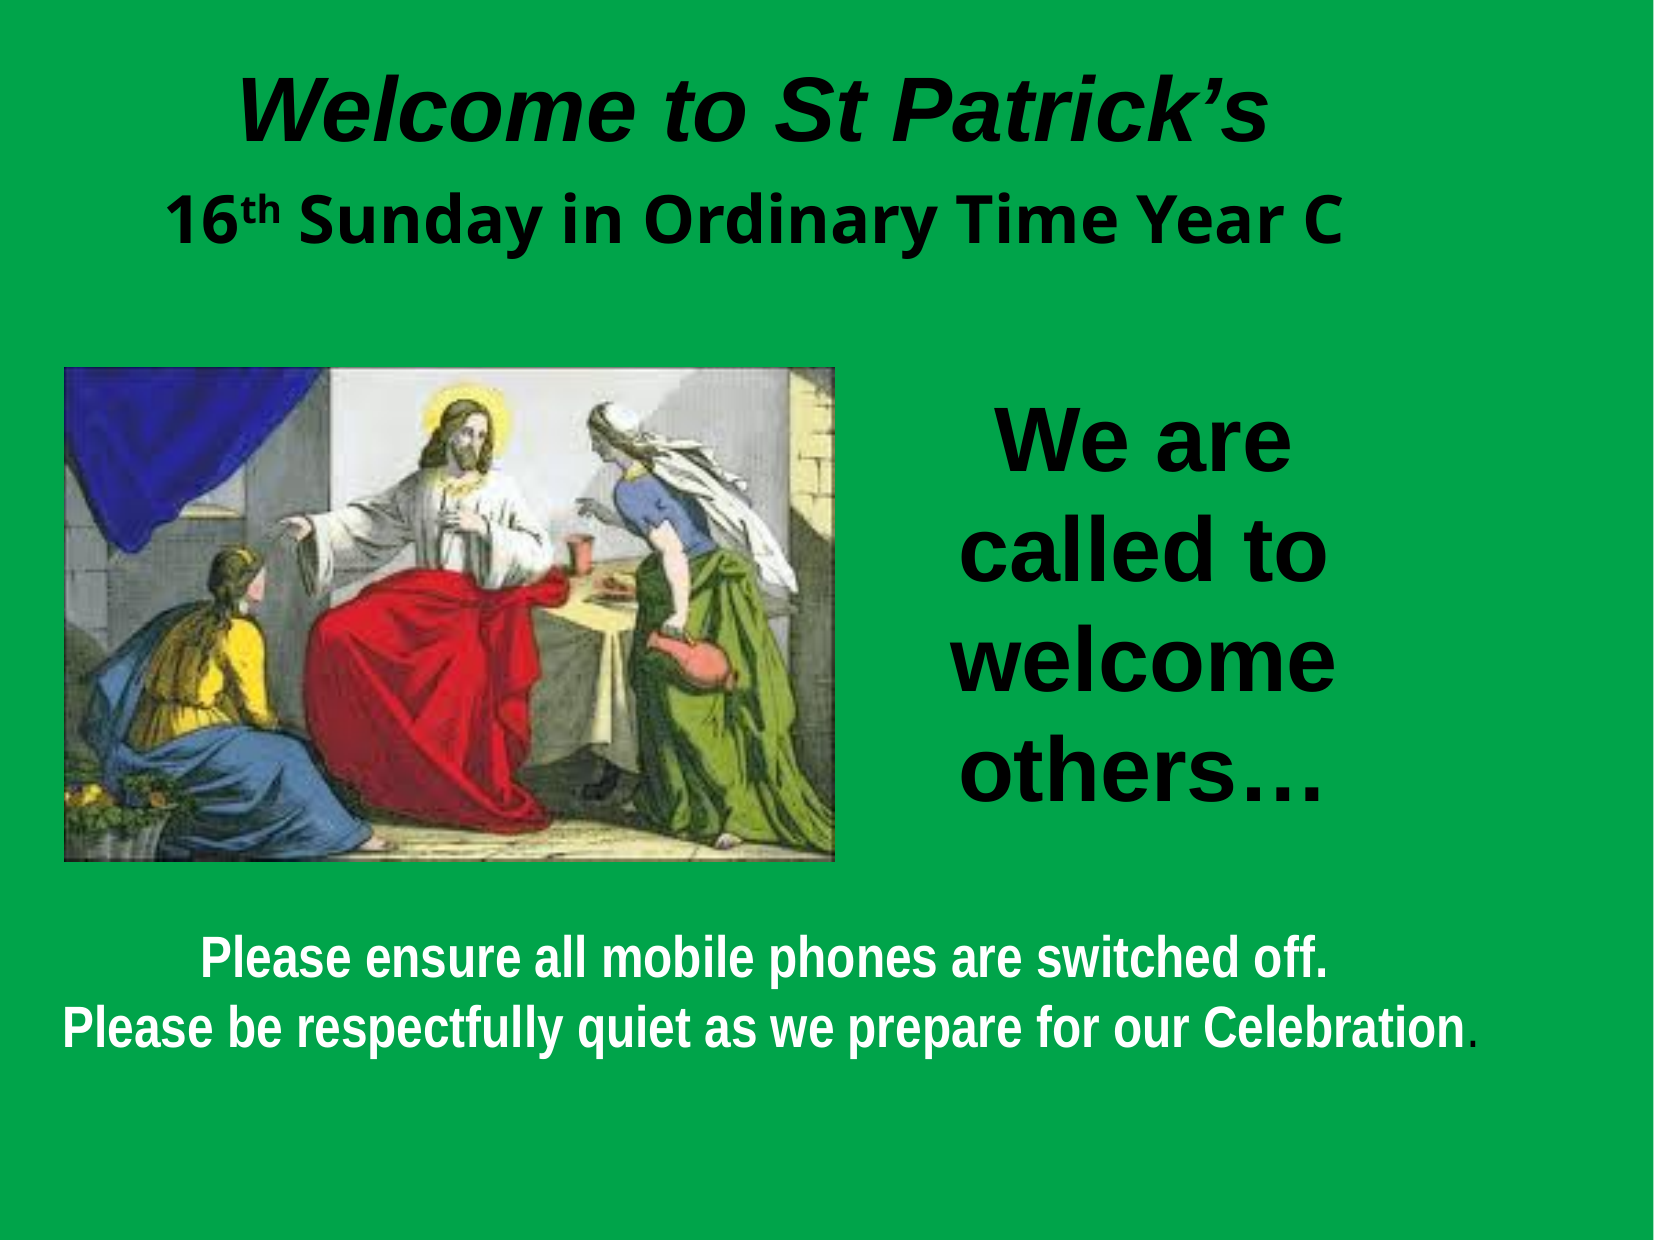

Welcome to St Patrick’s
16th Sunday in Ordinary Time Year C
We are called to welcome others…
Please ensure all mobile phones are switched off.
 Please be respectfully quiet as we prepare for our Celebration.